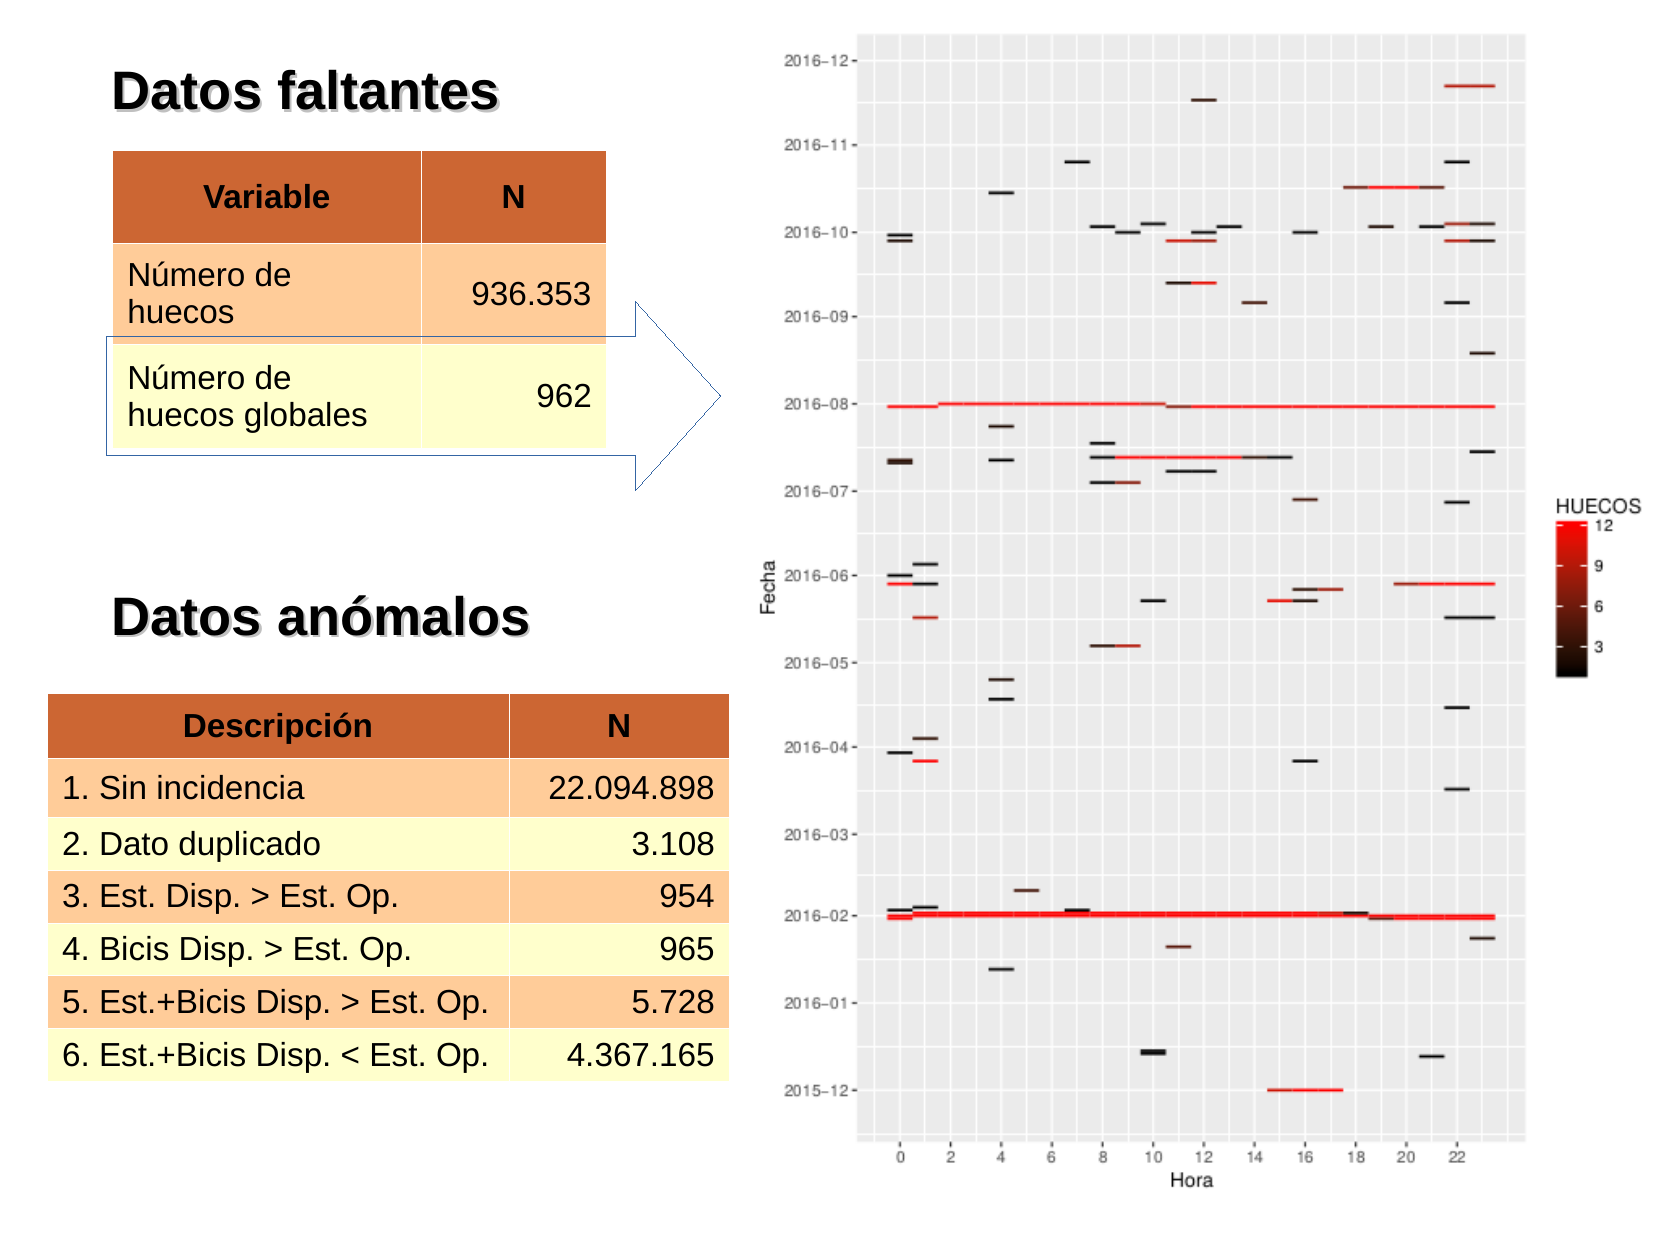

Datos faltantes
| Variable | N |
| --- | --- |
| Número de huecos | 936.353 |
| Número de huecos globales | 962 |
Datos anómalos
| Descripción | N |
| --- | --- |
| 1. Sin incidencia | 22.094.898 |
| 2. Dato duplicado | 3.108 |
| 3. Est. Disp. > Est. Op. | 954 |
| 4. Bicis Disp. > Est. Op. | 965 |
| 5. Est.+Bicis Disp. > Est. Op. | 5.728 |
| 6. Est.+Bicis Disp. < Est. Op. | 4.367.165 |